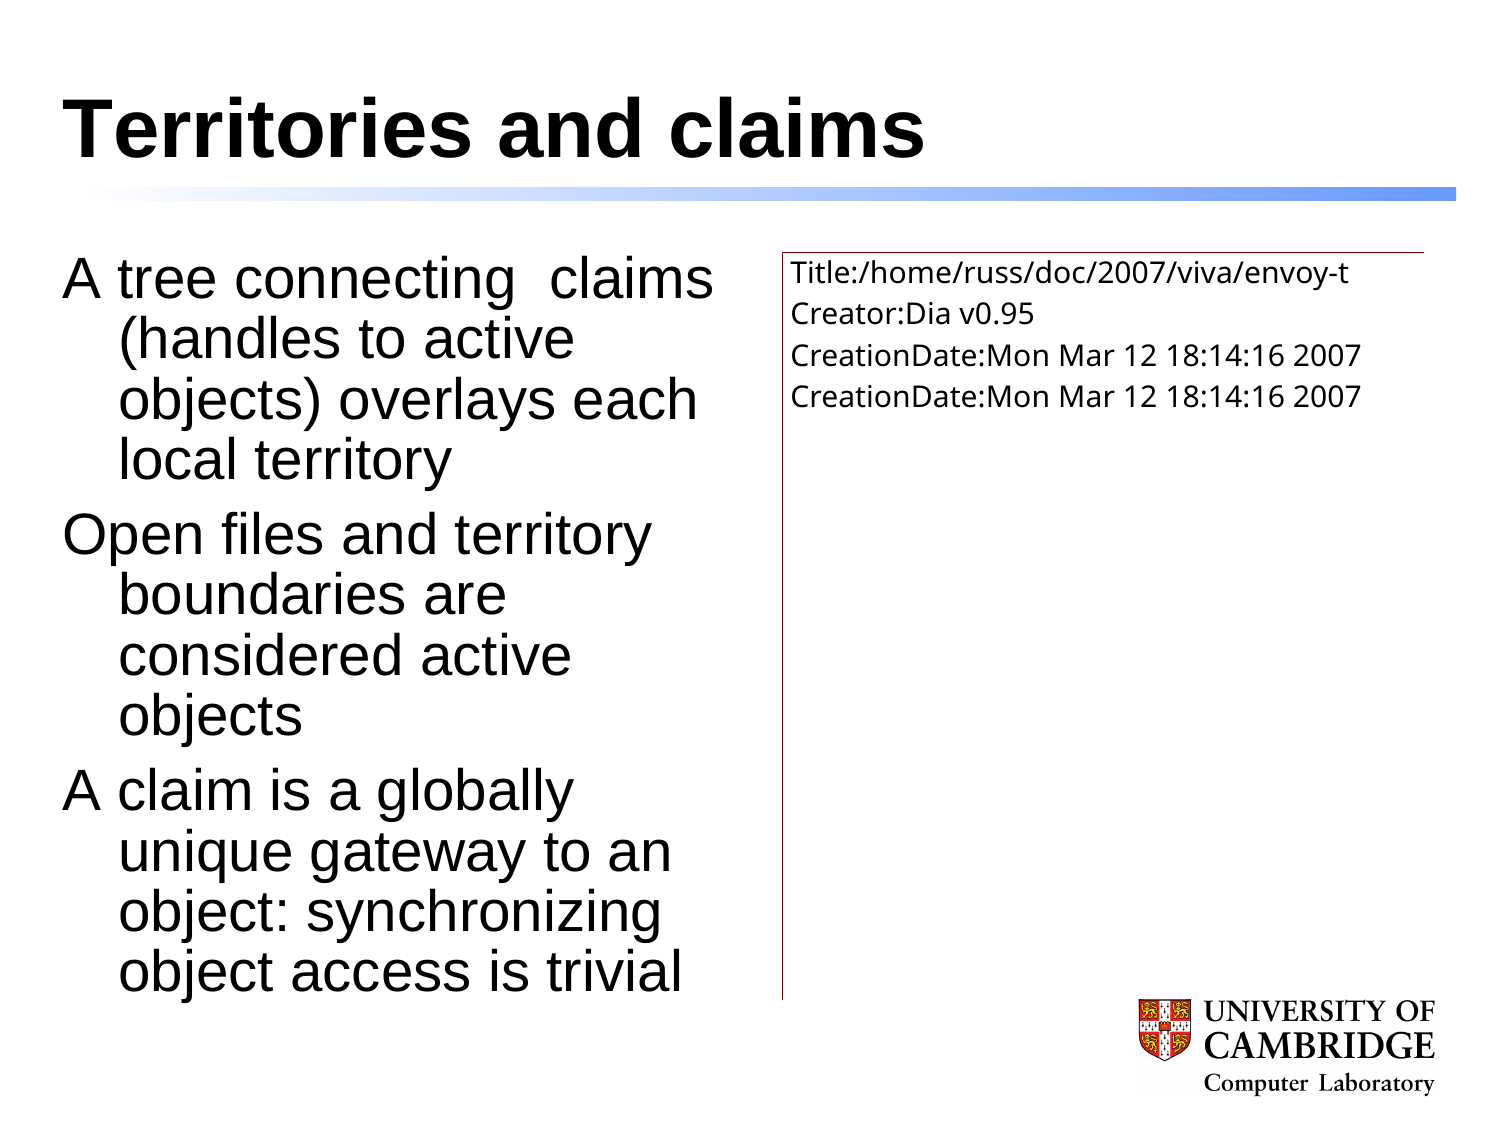

# Territories and claims
A tree connecting claims (handles to active objects) overlays each local territory
Open files and territory boundaries are considered active objects
A claim is a globally unique gateway to an object: synchronizing object access is trivial